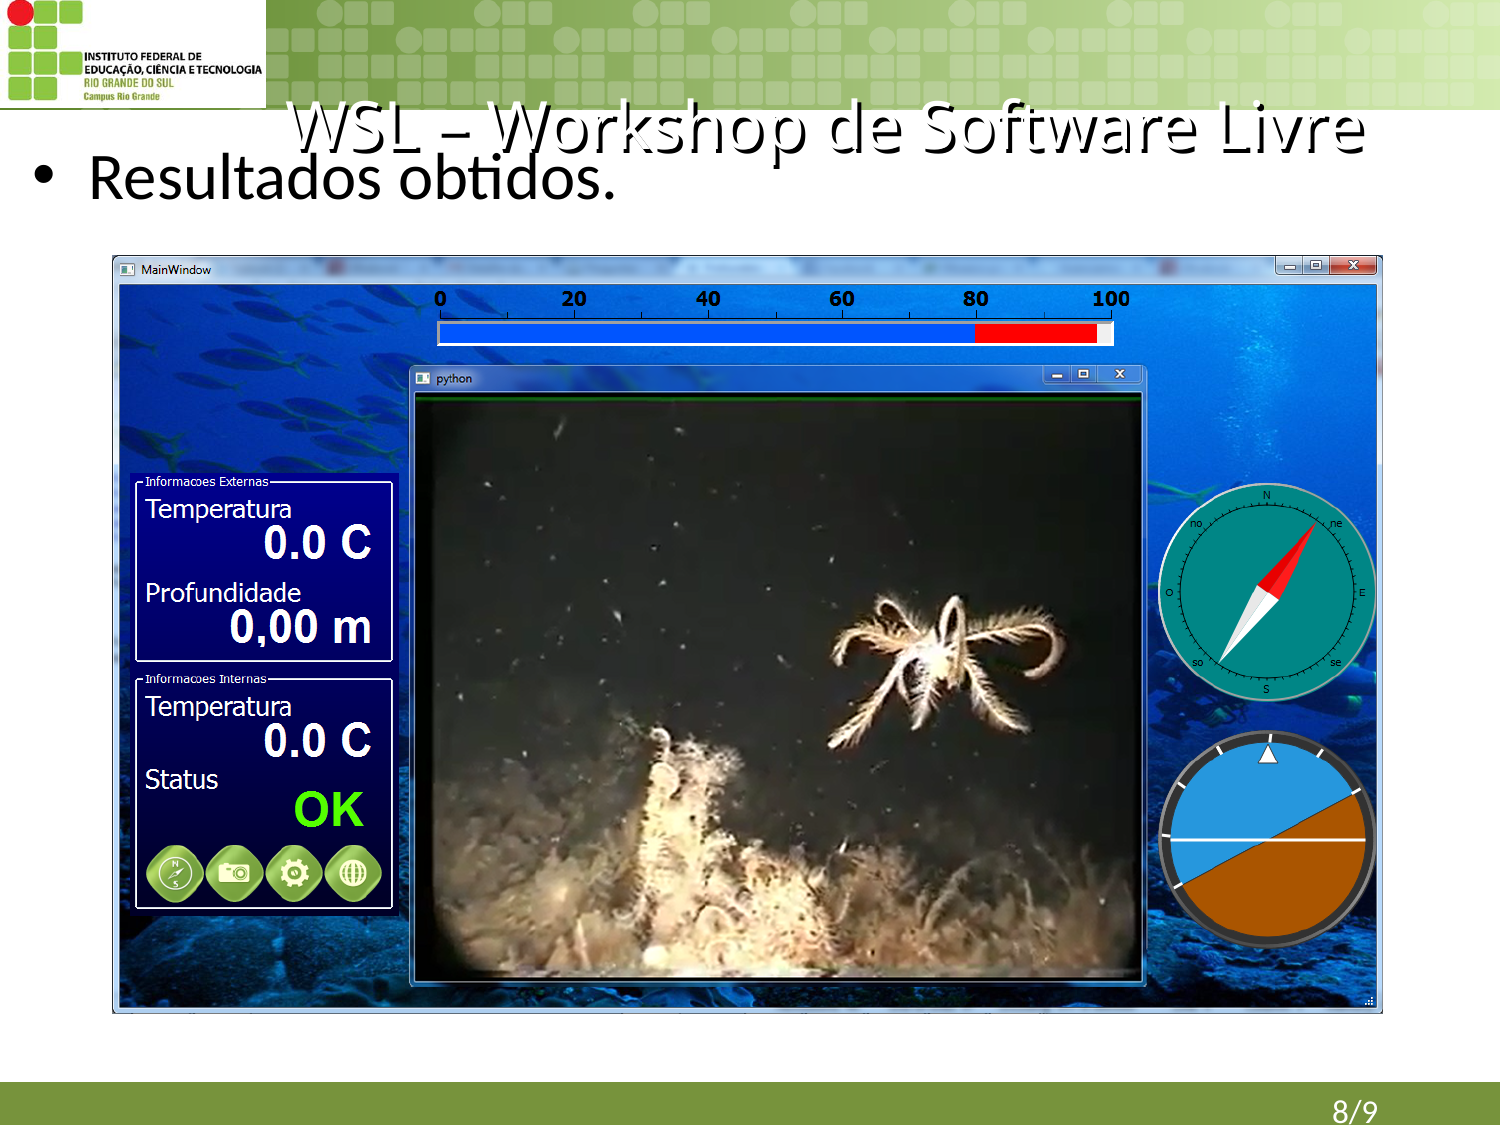

WSL – Workshop de Software Livre
# Resultados obtidos.
Sistema de Acompanhamento de Missão para Plataforma Experimental em Robótica Subaquática